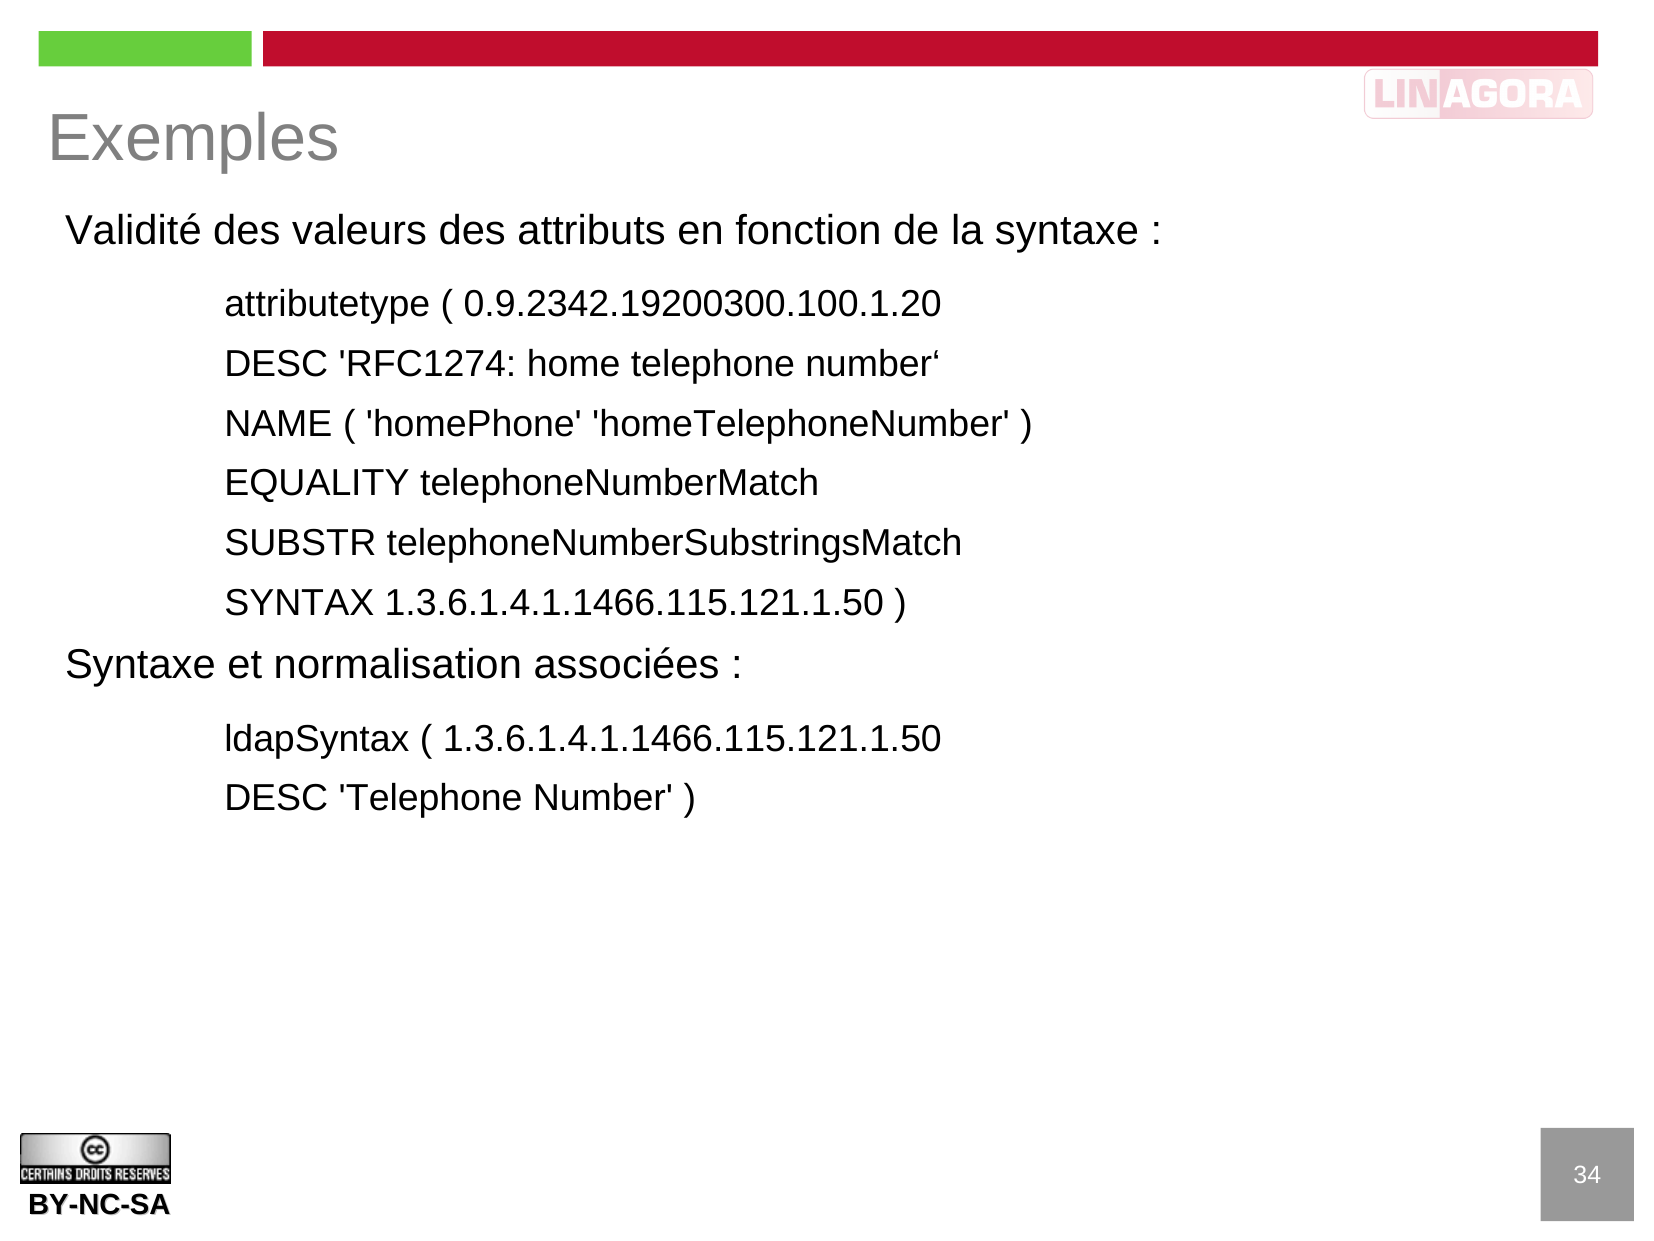

# Exemples
Validité des valeurs des attributs en fonction de la syntaxe :
attributetype ( 0.9.2342.19200300.100.1.20
DESC 'RFC1274: home telephone number‘
NAME ( 'homePhone' 'homeTelephoneNumber' )
EQUALITY telephoneNumberMatch
SUBSTR telephoneNumberSubstringsMatch
SYNTAX 1.3.6.1.4.1.1466.115.121.1.50 )
Syntaxe et normalisation associées :
ldapSyntax ( 1.3.6.1.4.1.1466.115.121.1.50
DESC 'Telephone Number' )